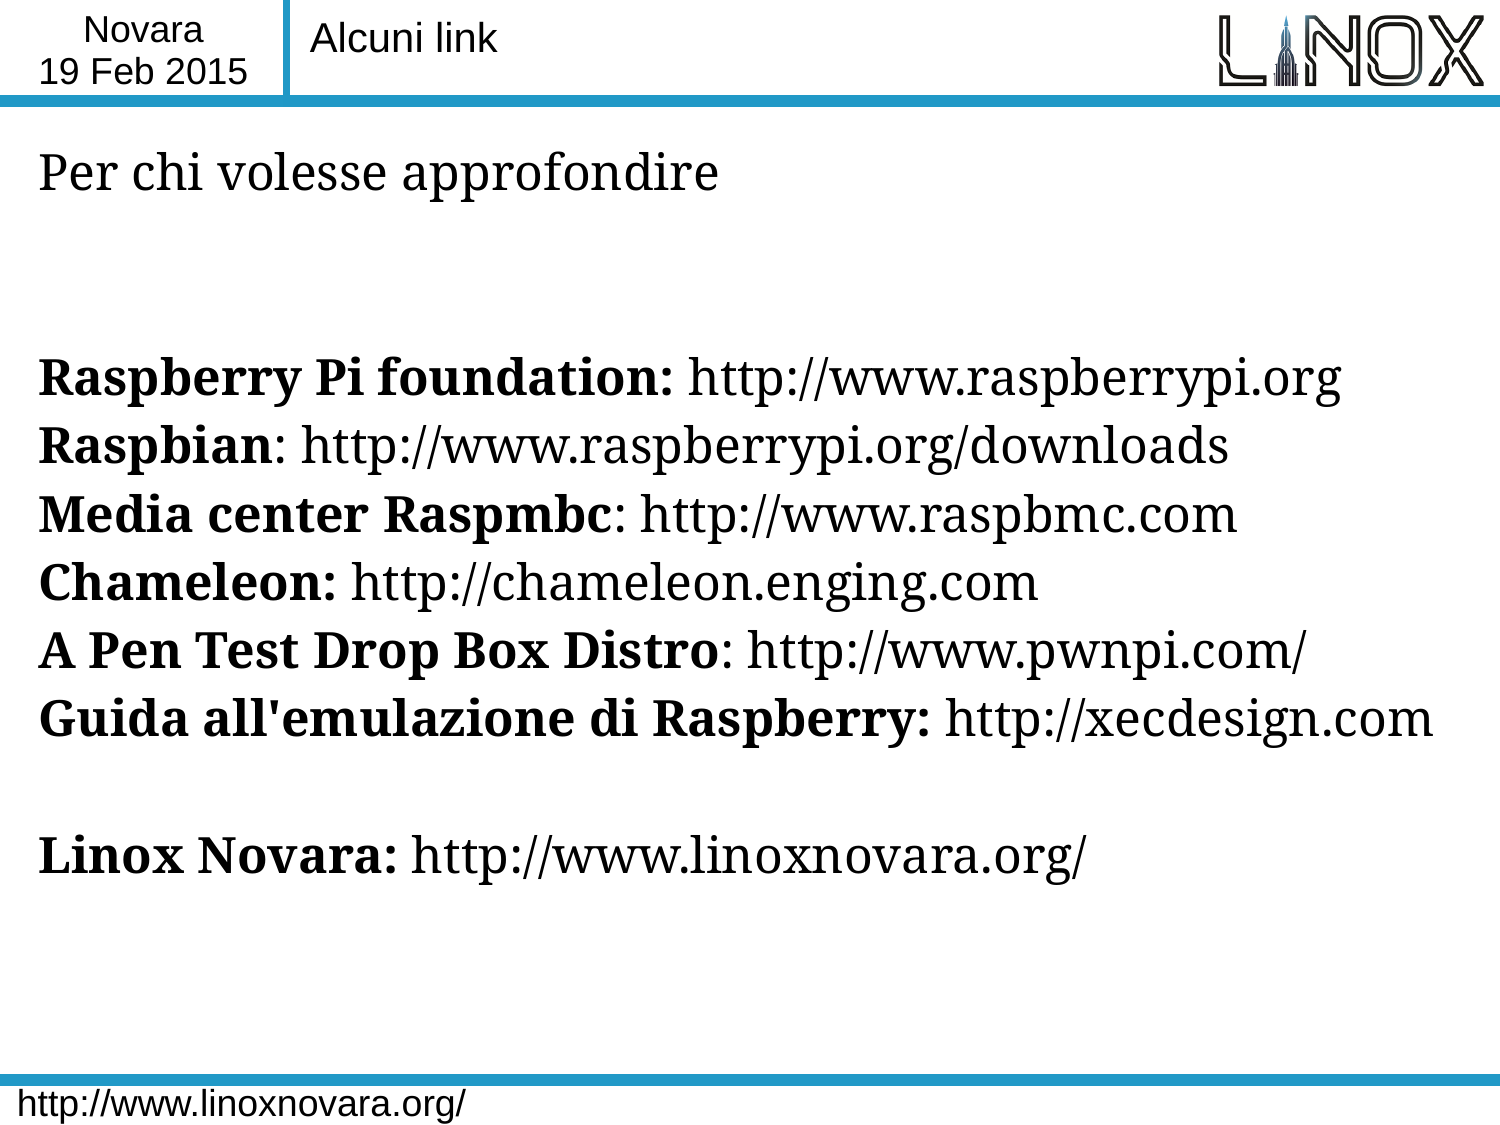

# Alcuni link
Per chi volesse approfondire
Raspberry Pi foundation: http://www.raspberrypi.org
Raspbian: http://www.raspberrypi.org/downloads
Media center Raspmbc: http://www.raspbmc.com
Chameleon: http://chameleon.enging.com
A Pen Test Drop Box Distro: http://www.pwnpi.com/
Guida all'emulazione di Raspberry: http://xecdesign.com
Linox Novara: http://www.linoxnovara.org/